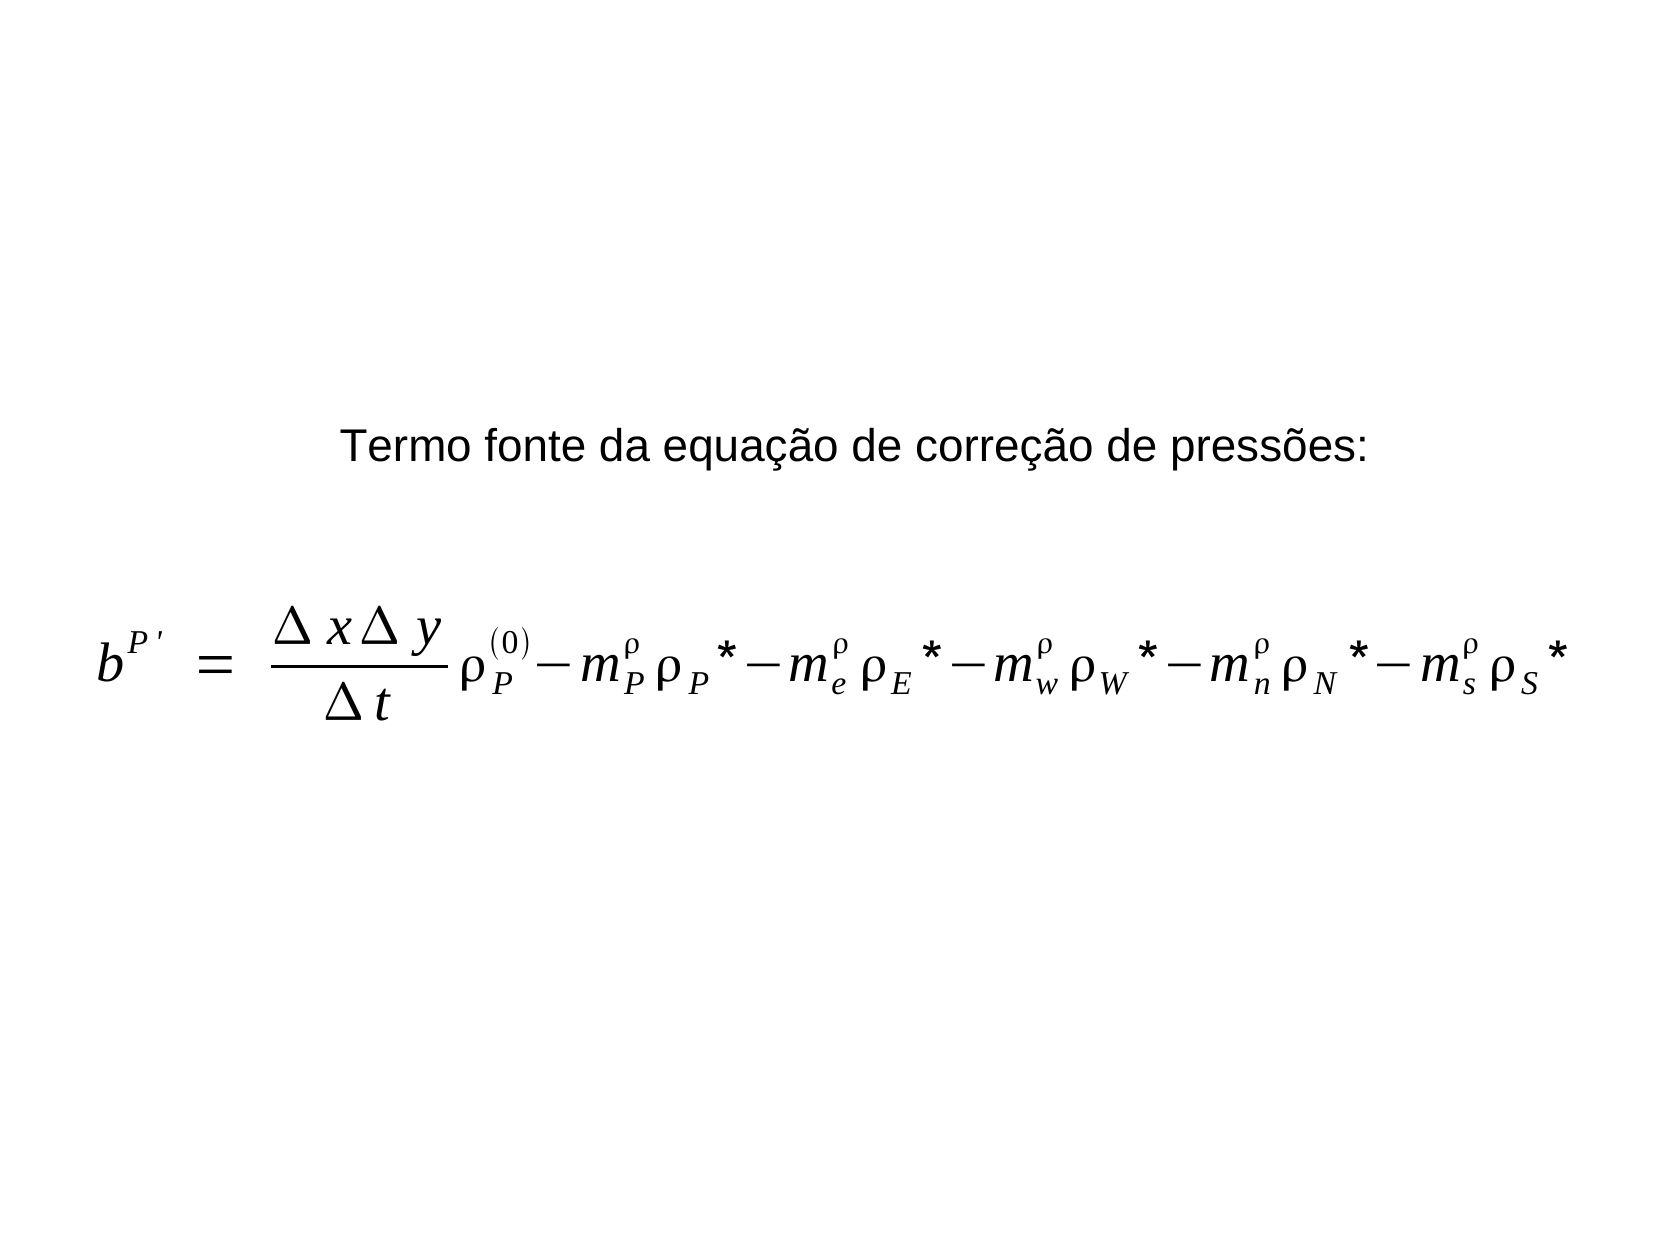

Termo fonte da equação de correção de pressões: